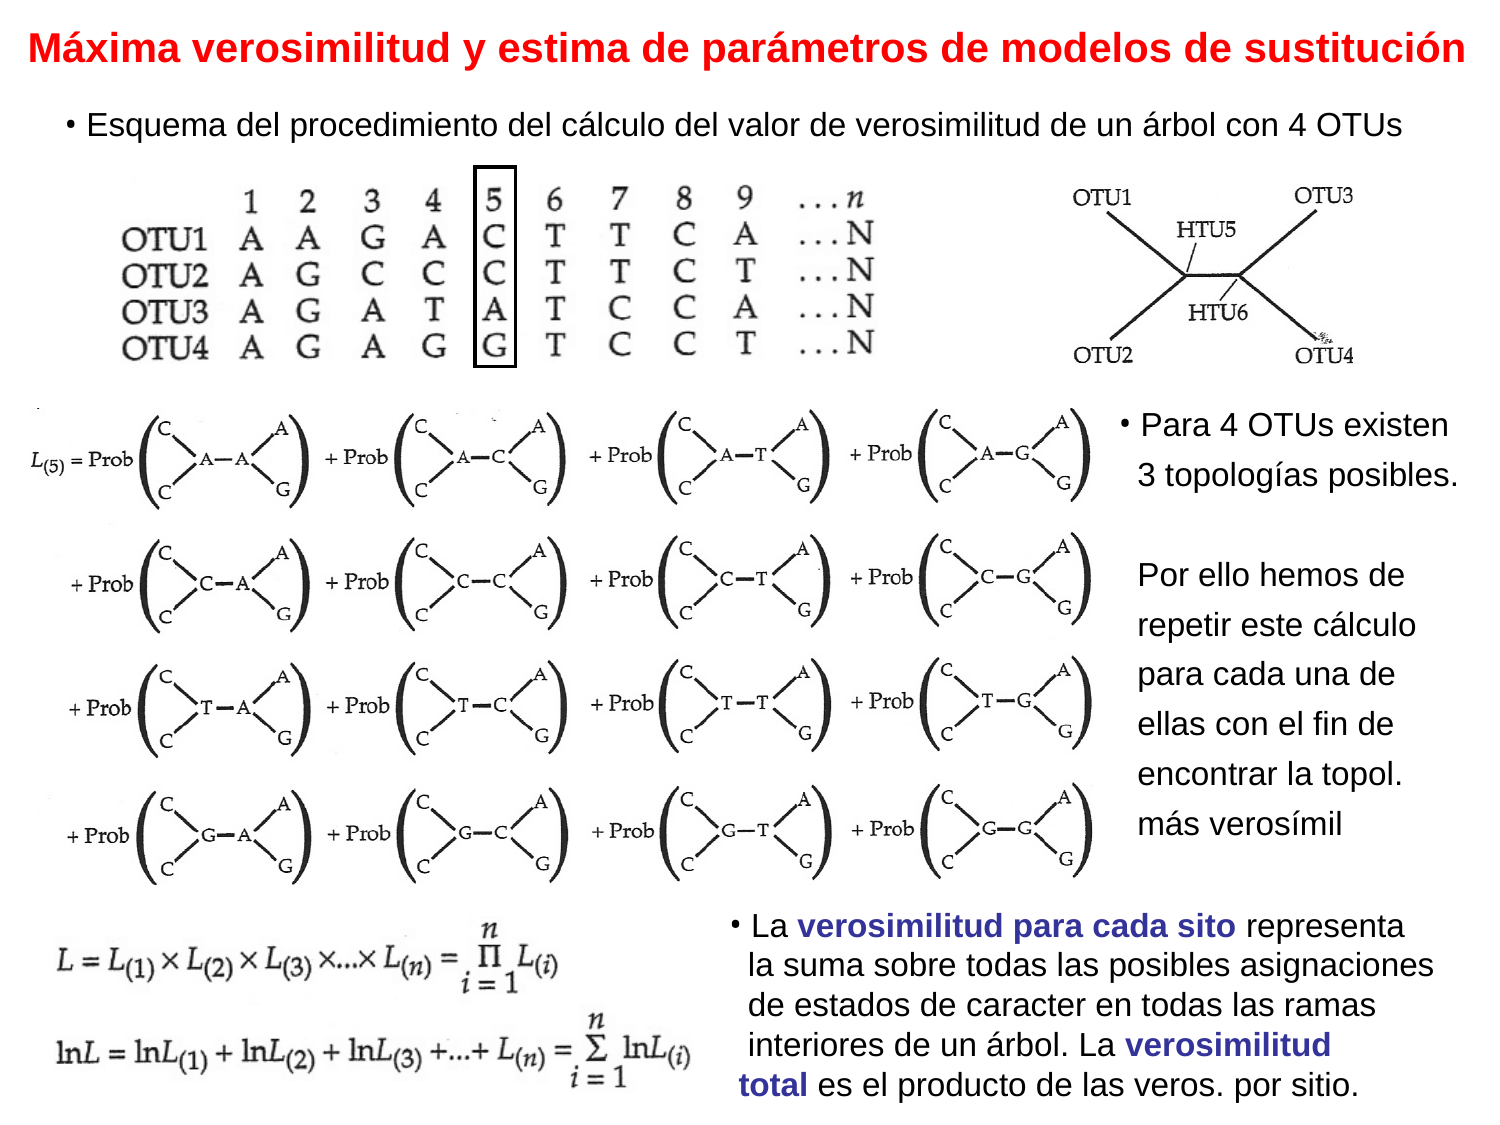

Máxima verosimilitud y estima de parámetros de modelos de sustitución
 Esquema del procedimiento del cálculo del valor de verosimilitud de un árbol con 4 OTUs
 Para 4 OTUs existen
 3 topologías posibles.
 Por ello hemos de
 repetir este cálculo
 para cada una de
 ellas con el fin de
 encontrar la topol.
 más verosímil
 La verosimilitud para cada sito representa
 la suma sobre todas las posibles asignaciones
 de estados de caracter en todas las ramas
 interiores de un árbol. La verosimilitud
 total es el producto de las veros. por sitio.